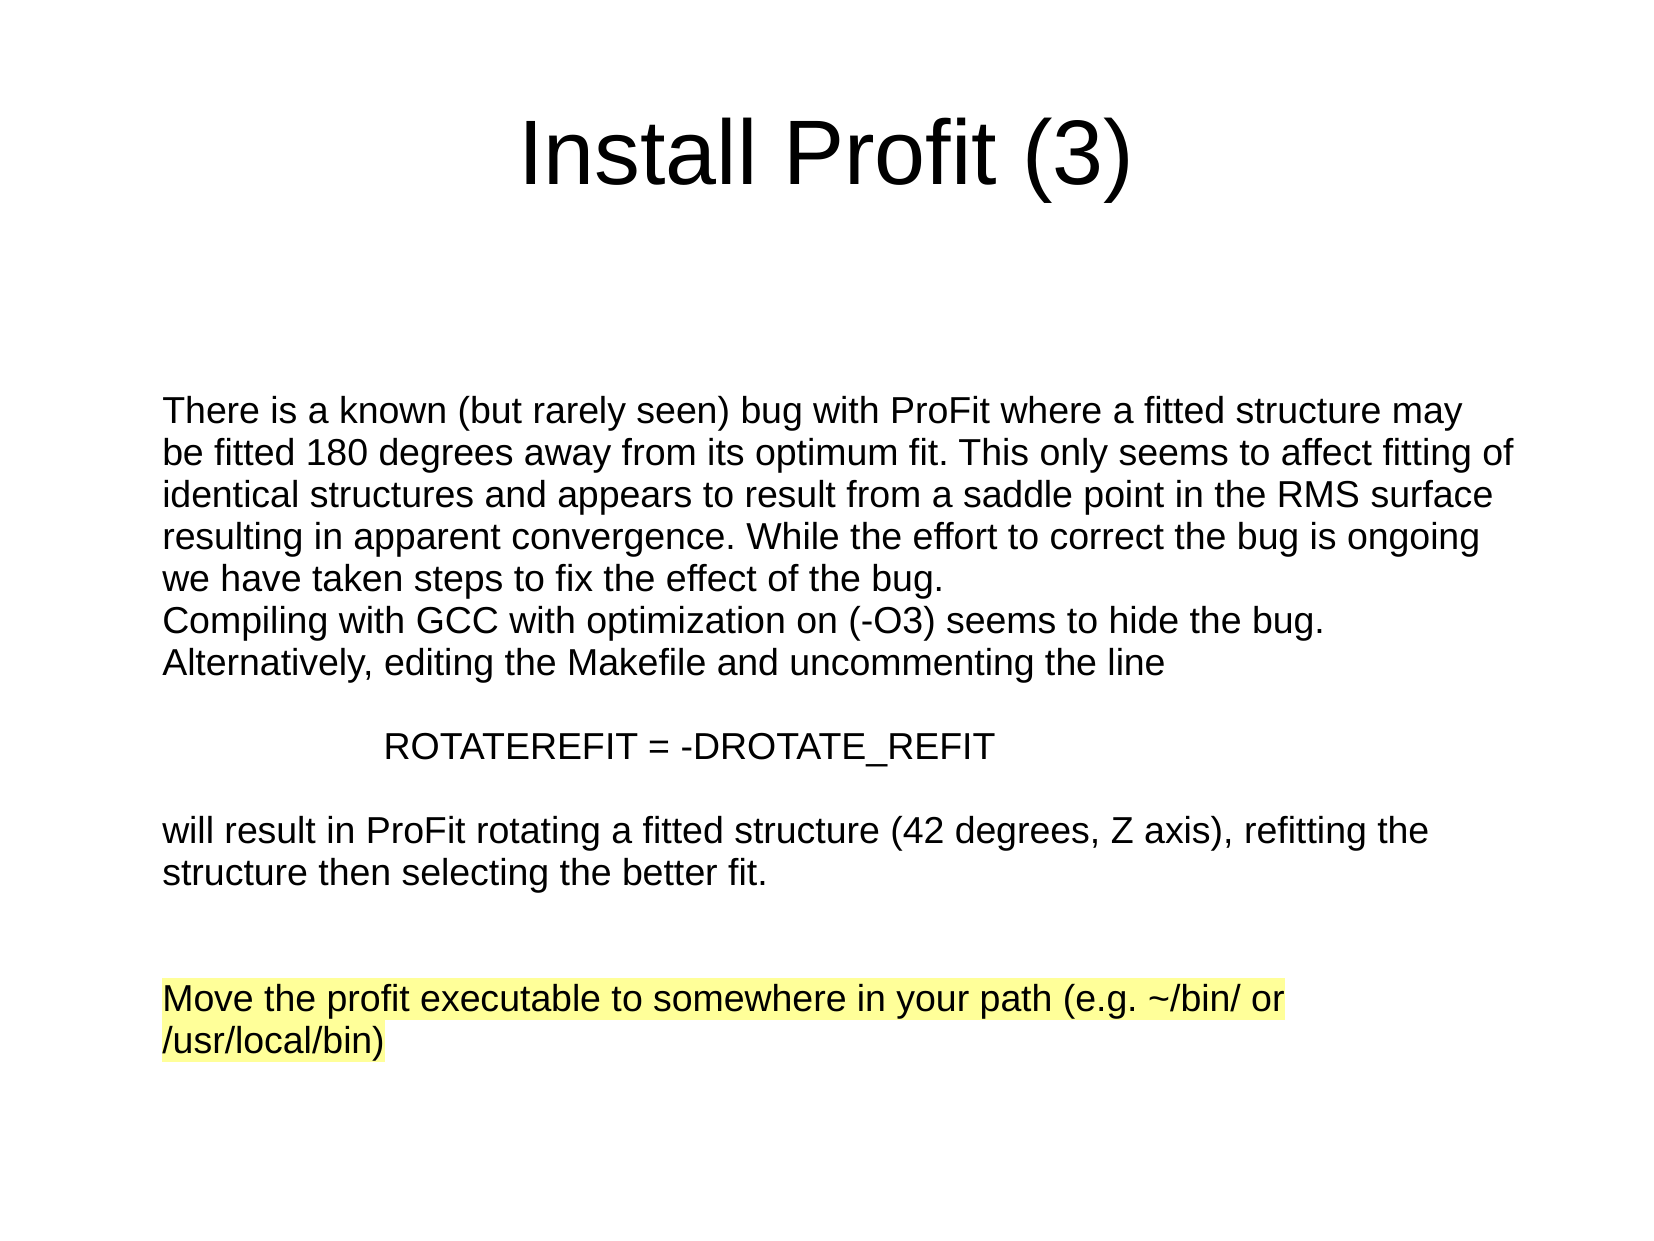

# Install Profit (3)
There is a known (but rarely seen) bug with ProFit where a fitted structure may
be fitted 180 degrees away from its optimum fit. This only seems to affect fitting of
identical structures and appears to result from a saddle point in the RMS surface
resulting in apparent convergence. While the effort to correct the bug is ongoing
we have taken steps to fix the effect of the bug.
Compiling with GCC with optimization on (-O3) seems to hide the bug. Alternatively, editing the Makefile and uncommenting the line
			ROTATEREFIT = -DROTATE_REFIT
will result in ProFit rotating a fitted structure (42 degrees, Z axis), refitting the
structure then selecting the better fit.
Move the profit executable to somewhere in your path (e.g. ~/bin/ or /usr/local/bin)